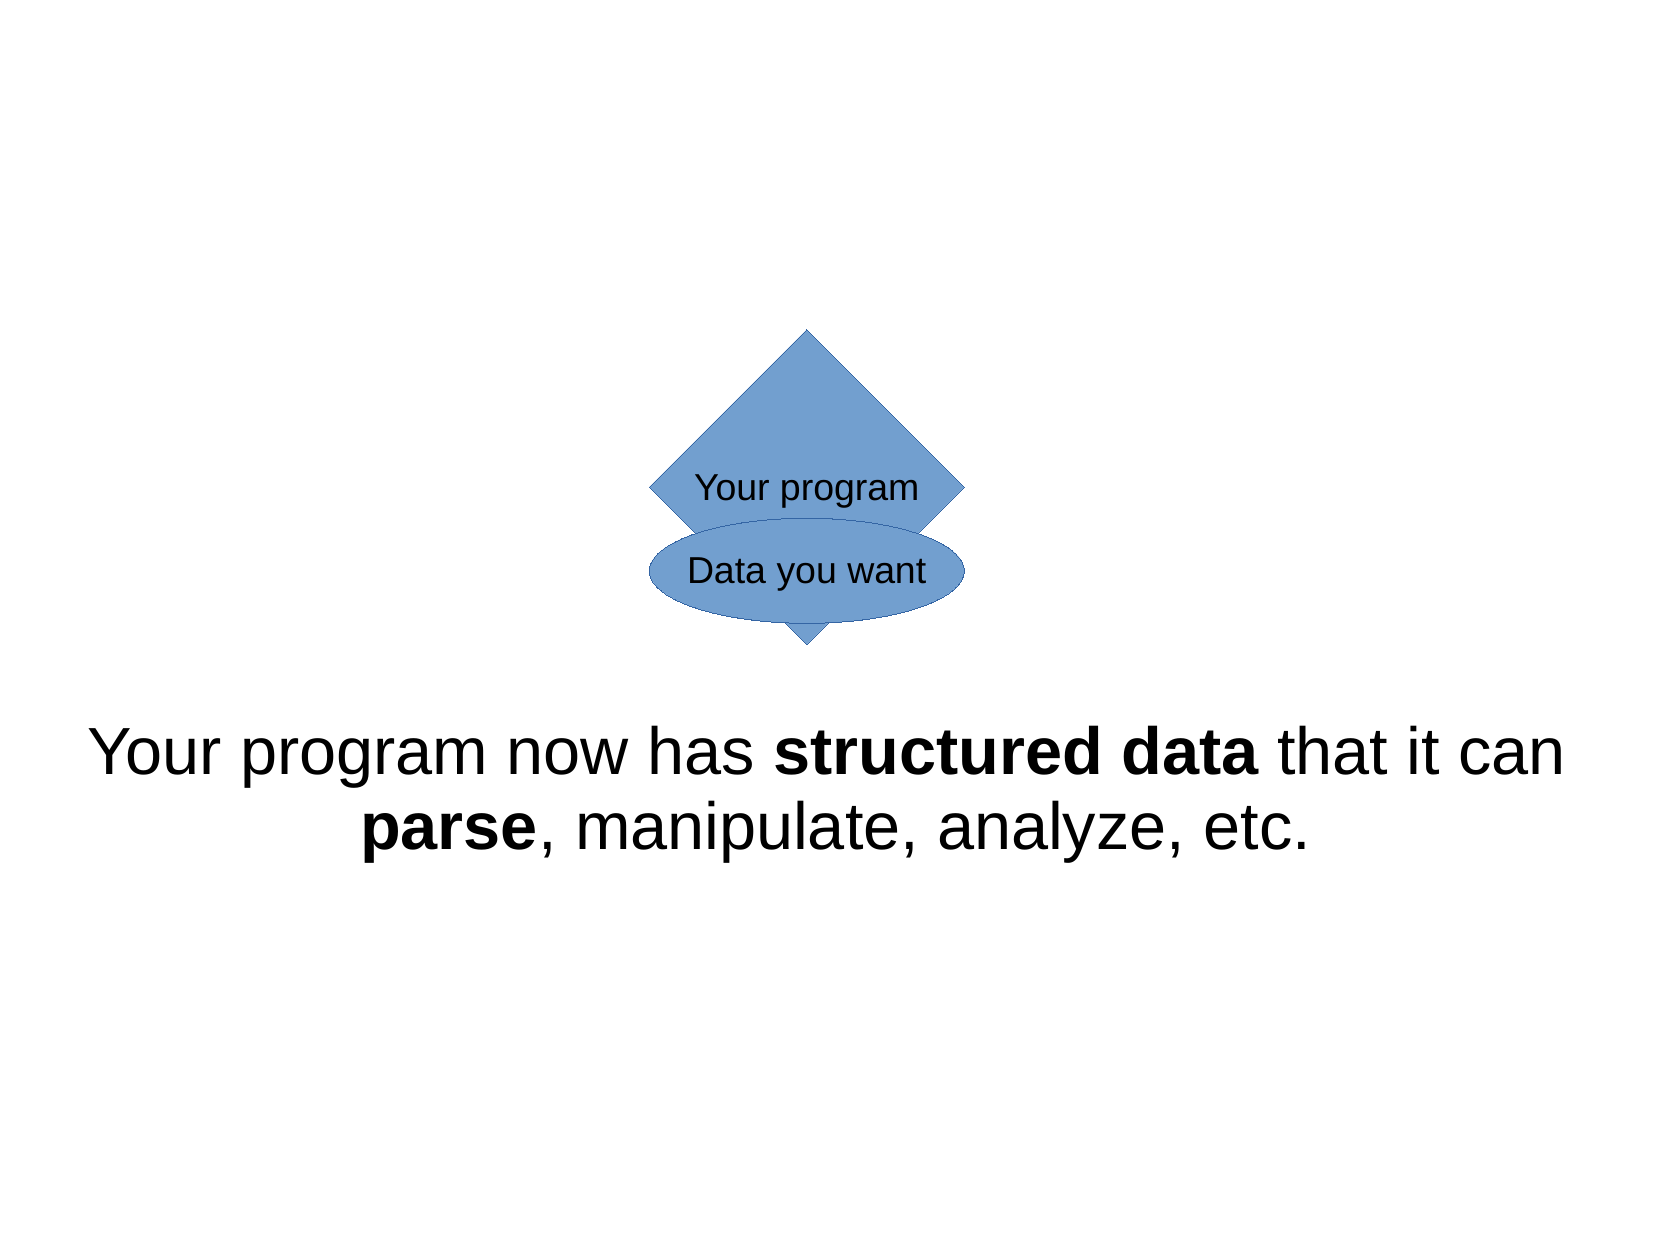

#
Your program
Data you want
Your program now has structured data that it can parse, manipulate, analyze, etc.